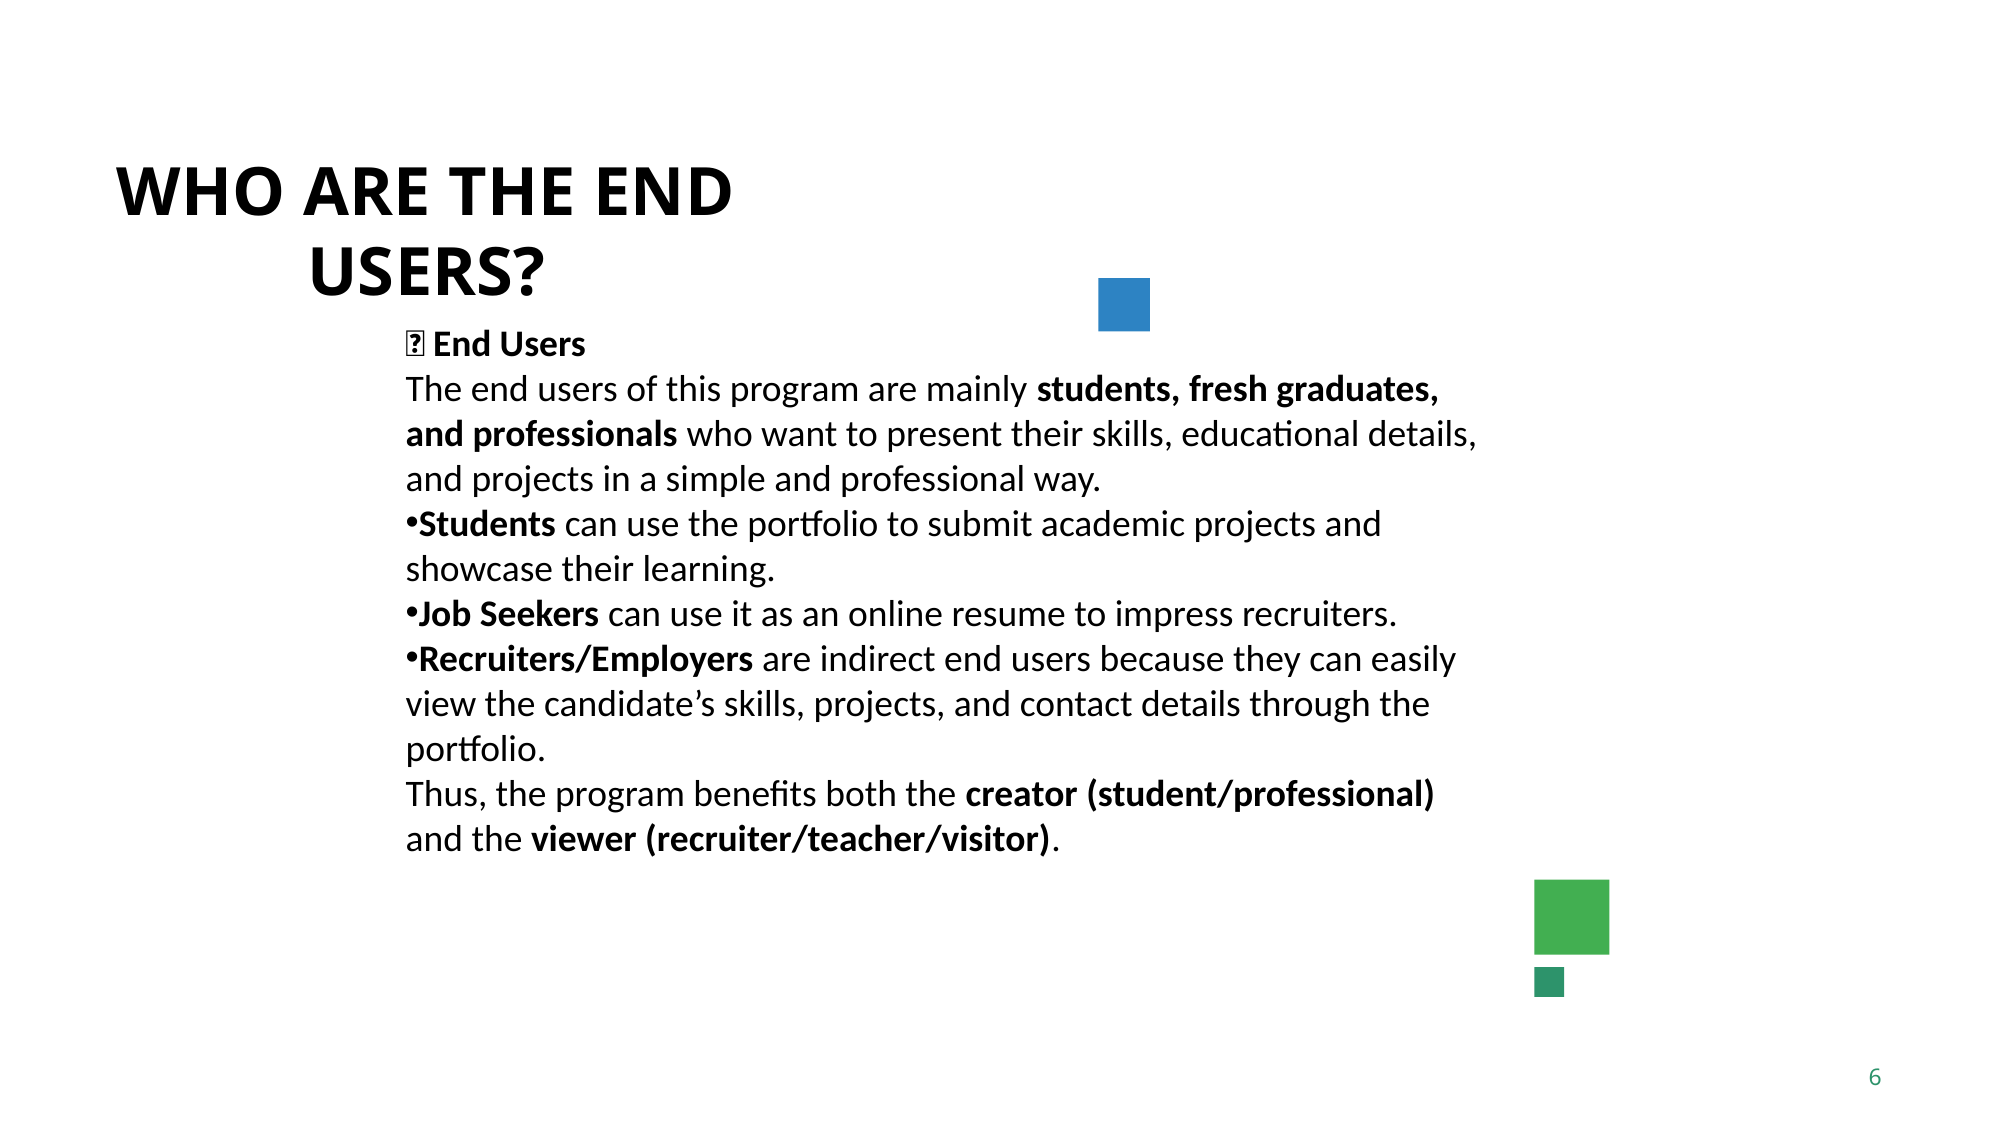

# WHO ARE THE END USERS?
👥 End Users
The end users of this program are mainly students, fresh graduates, and professionals who want to present their skills, educational details, and projects in a simple and professional way.
Students can use the portfolio to submit academic projects and showcase their learning.
Job Seekers can use it as an online resume to impress recruiters.
Recruiters/Employers are indirect end users because they can easily view the candidate’s skills, projects, and contact details through the portfolio.
Thus, the program benefits both the creator (student/professional) and the viewer (recruiter/teacher/visitor).